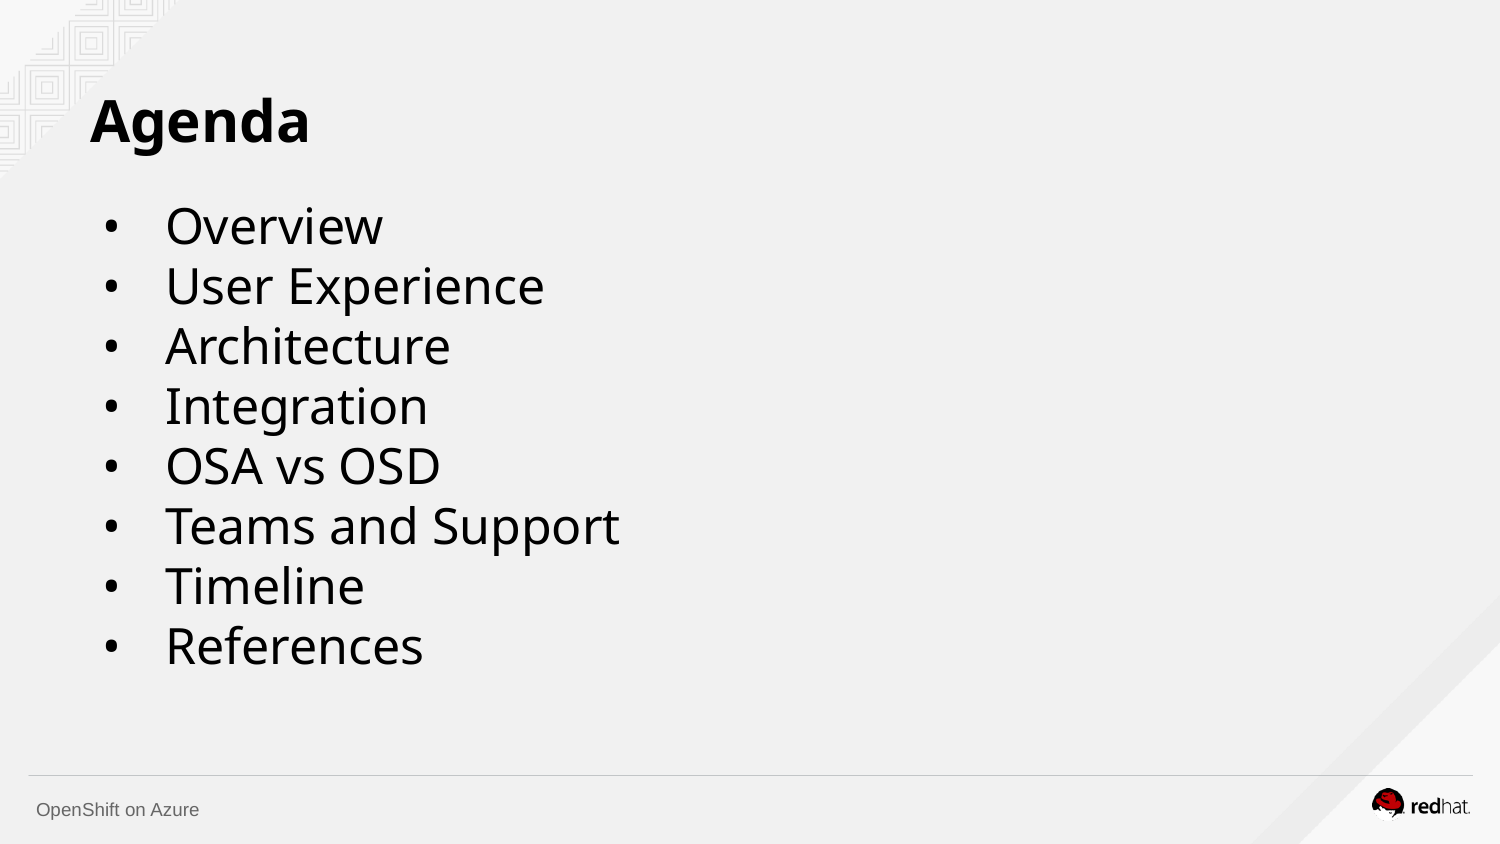

Agenda
Overview
User Experience
Architecture
Integration
OSA vs OSD
Teams and Support
Timeline
References